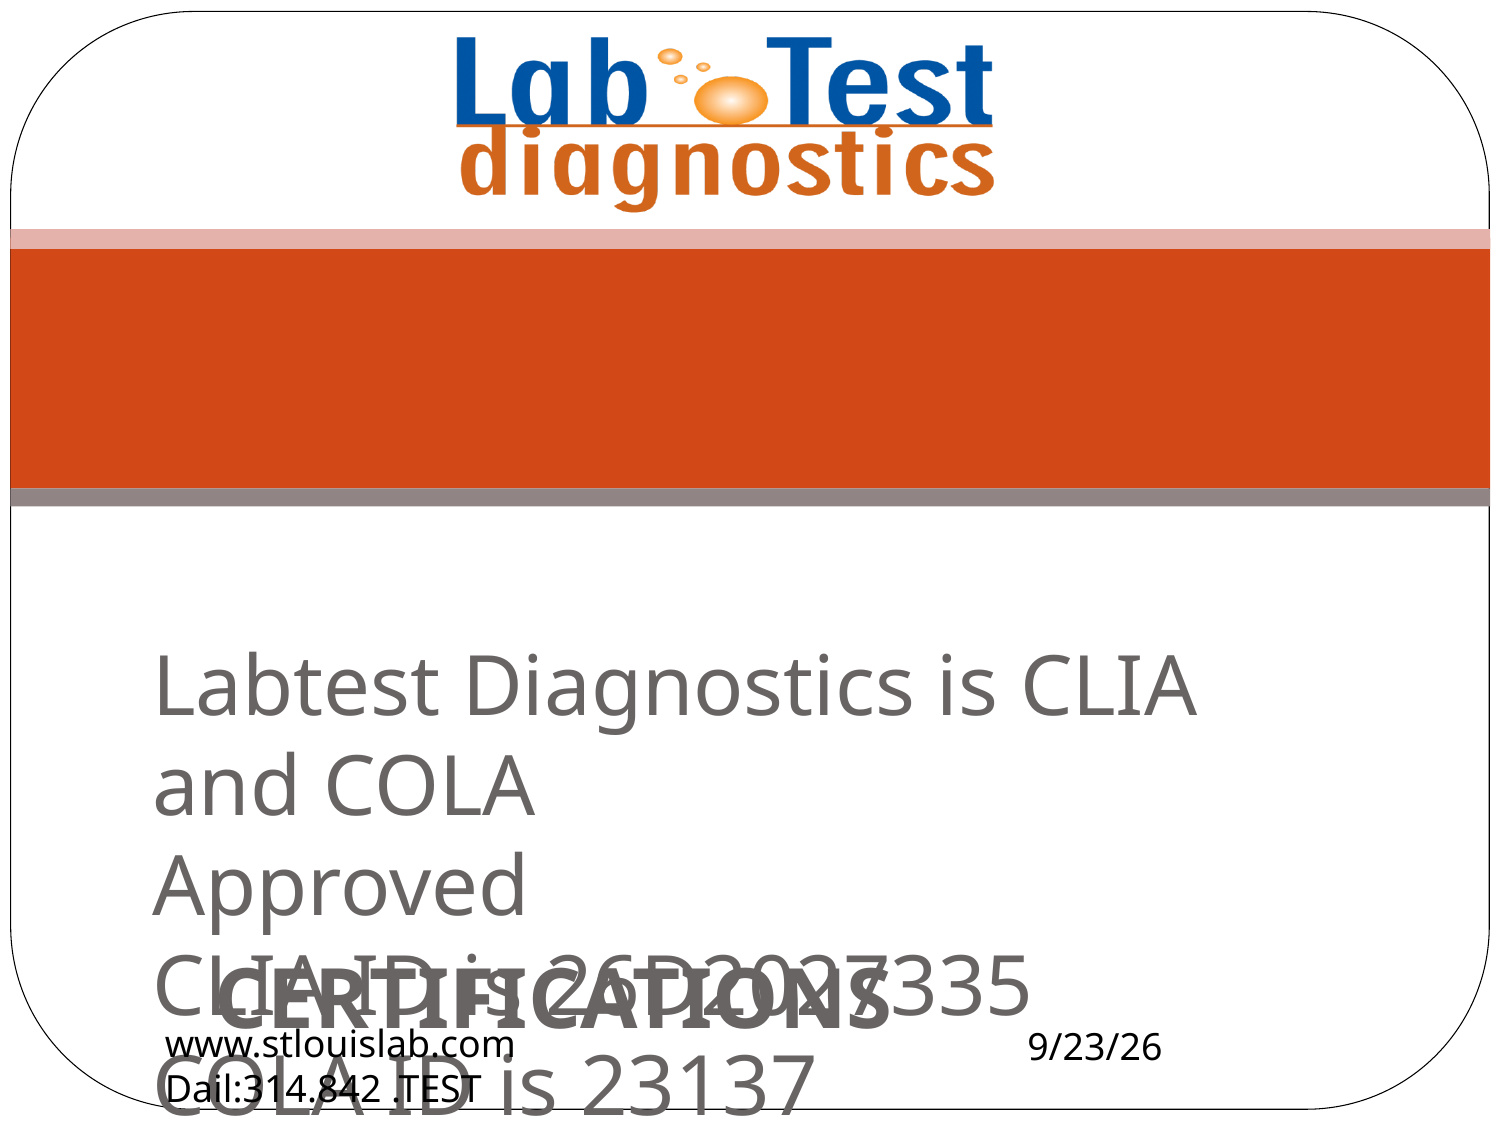

CERTIFICATIONS
# Labtest Diagnostics is CLIA and COLA
Approved
CLIA ID is 26D2027335
COLA ID is 23137
.
www.stlouislab.com Dail:314.842 .TEST